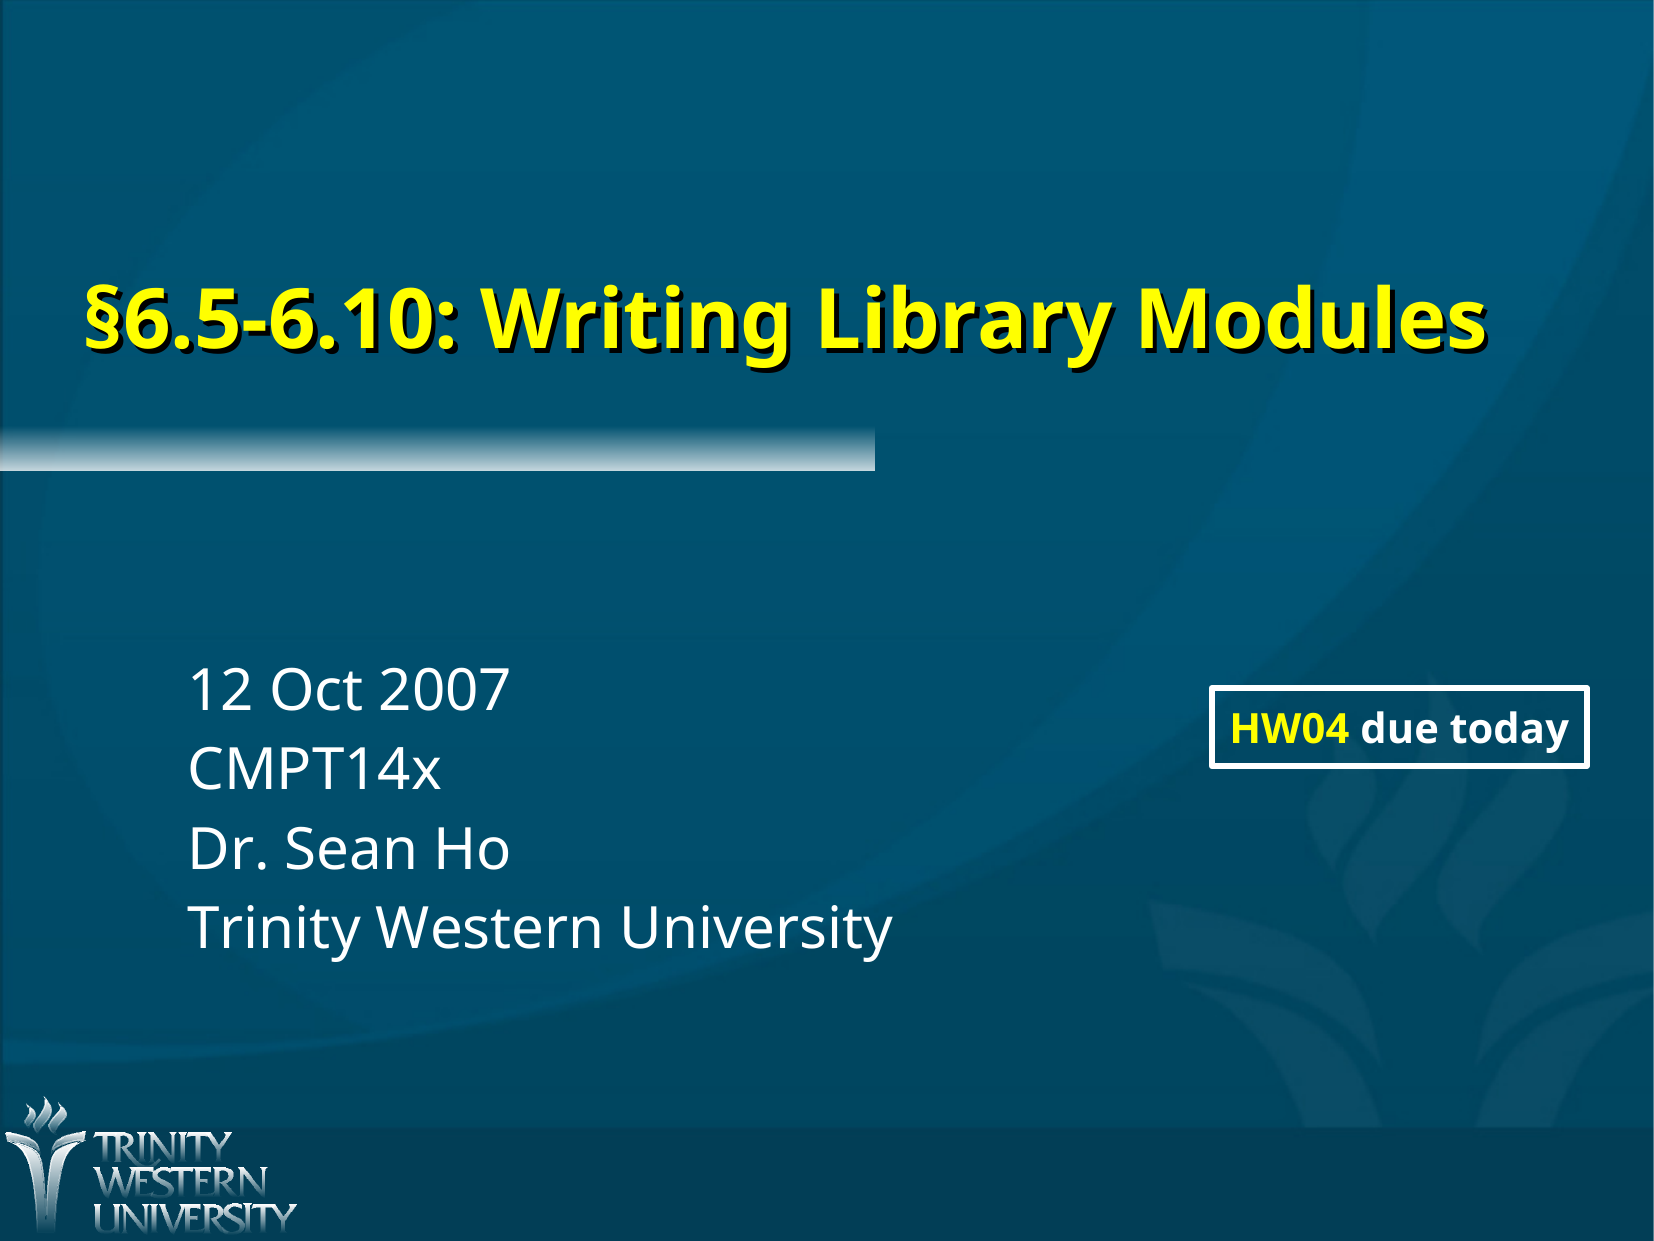

# §6.5-6.10: Writing Library Modules
12 Oct 2007
CMPT14x
Dr. Sean Ho
Trinity Western University
HW04 due today